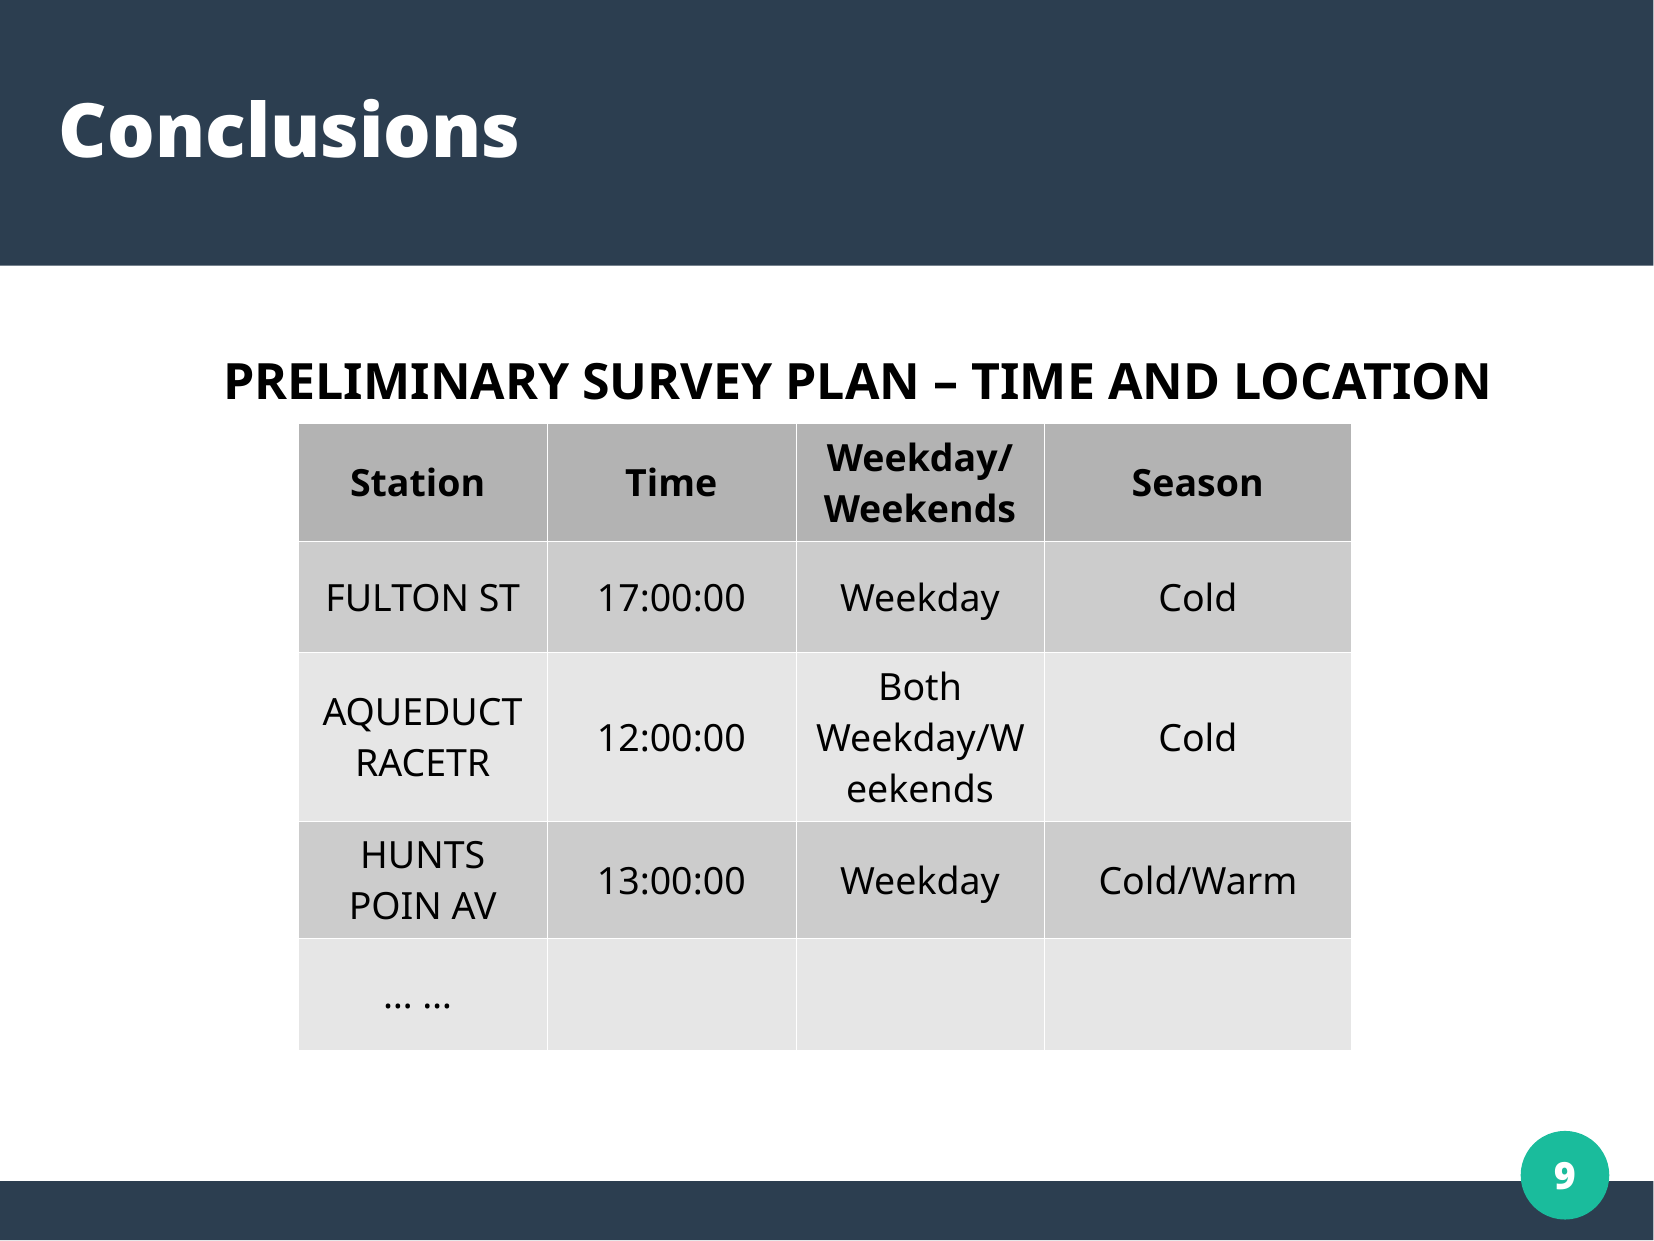

# Conclusions
PRELIMINARY SURVEY PLAN – TIME AND LOCATION
| Station | Time | Weekday/Weekends | Season |
| --- | --- | --- | --- |
| FULTON ST | 17:00:00 | Weekday | Cold |
| AQUEDUCT RACETR | 12:00:00 | Both Weekday/Weekends | Cold |
| HUNTS POIN AV | 13:00:00 | Weekday | Cold/Warm |
| … … | | | |
9